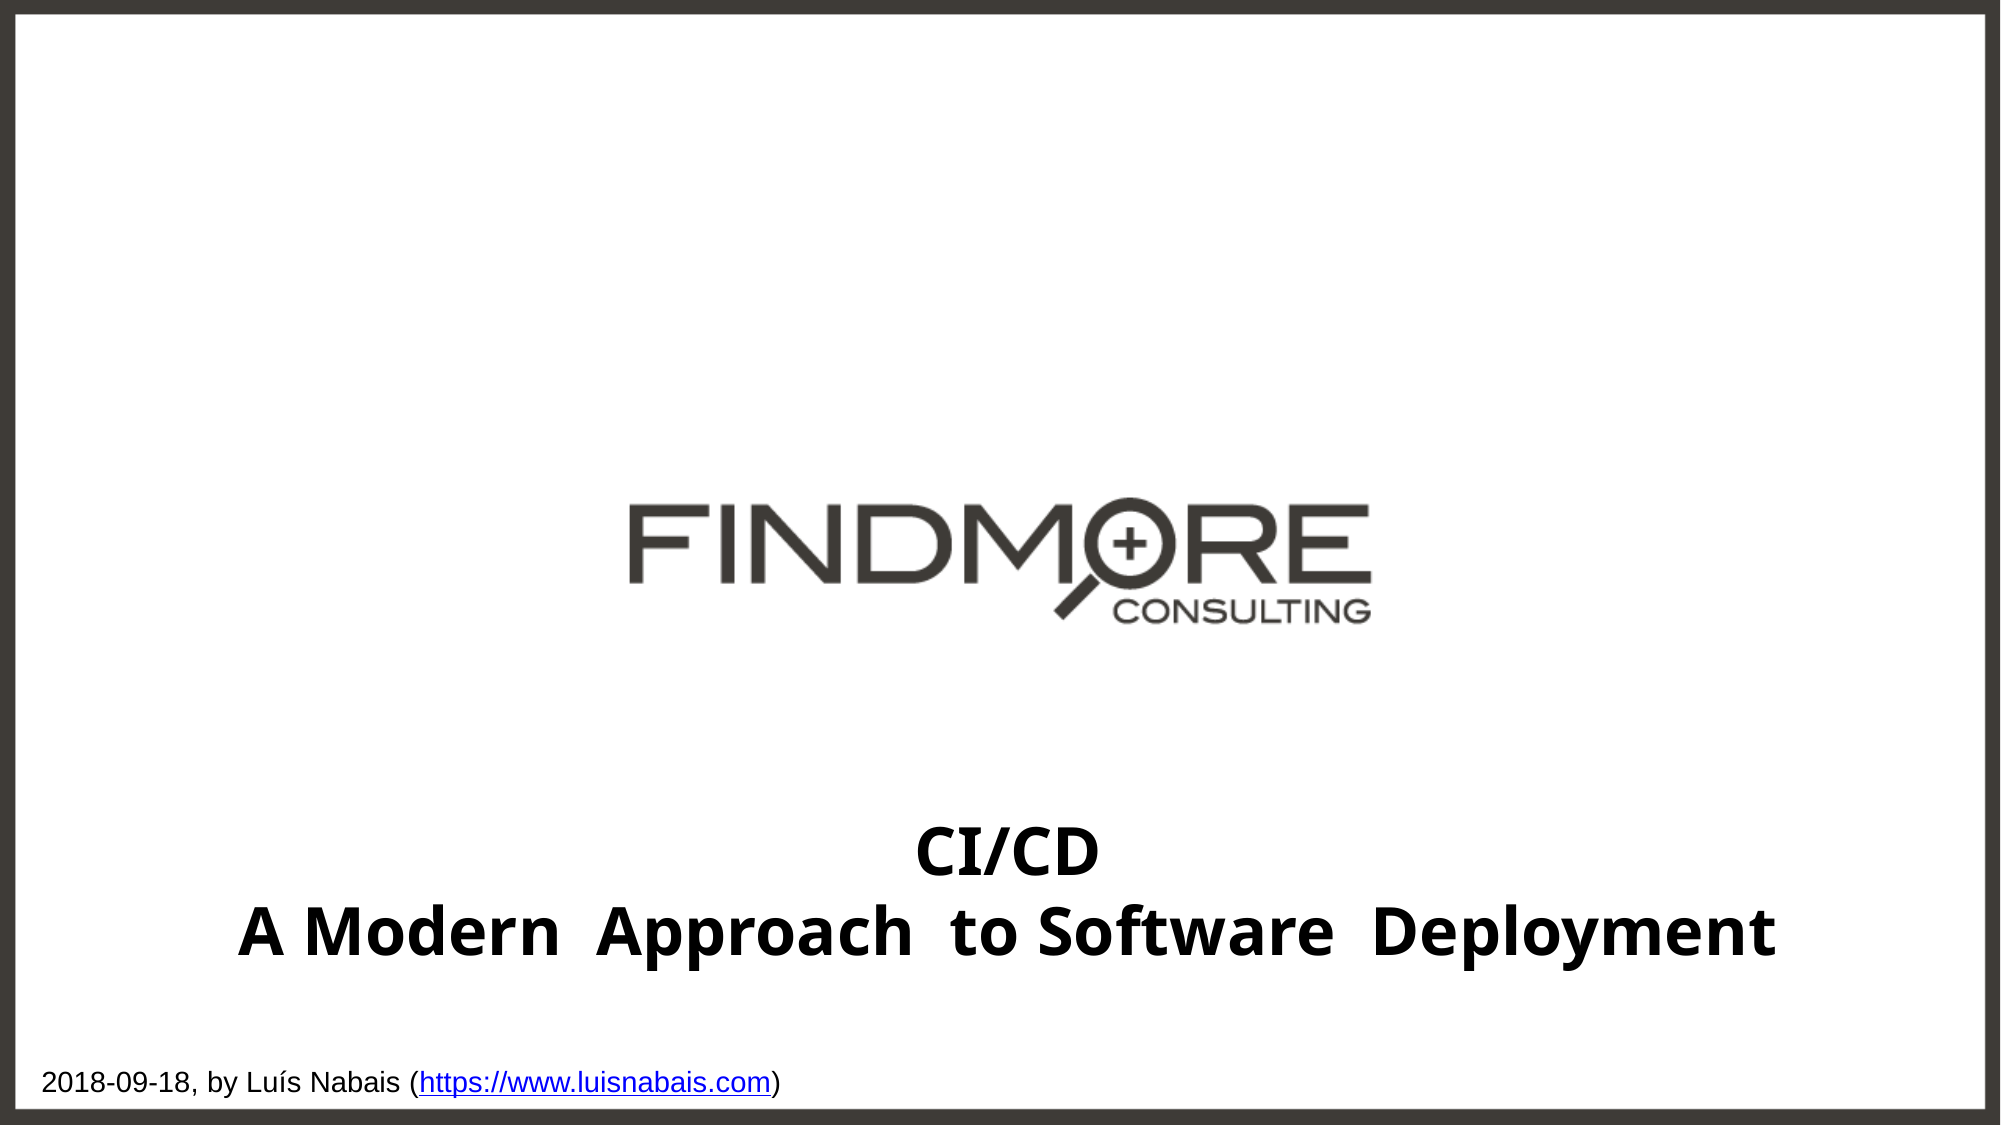

CI/CD
A Modern Approach to Software Deployment
2018-09-18, by Luís Nabais (https://www.luisnabais.com)